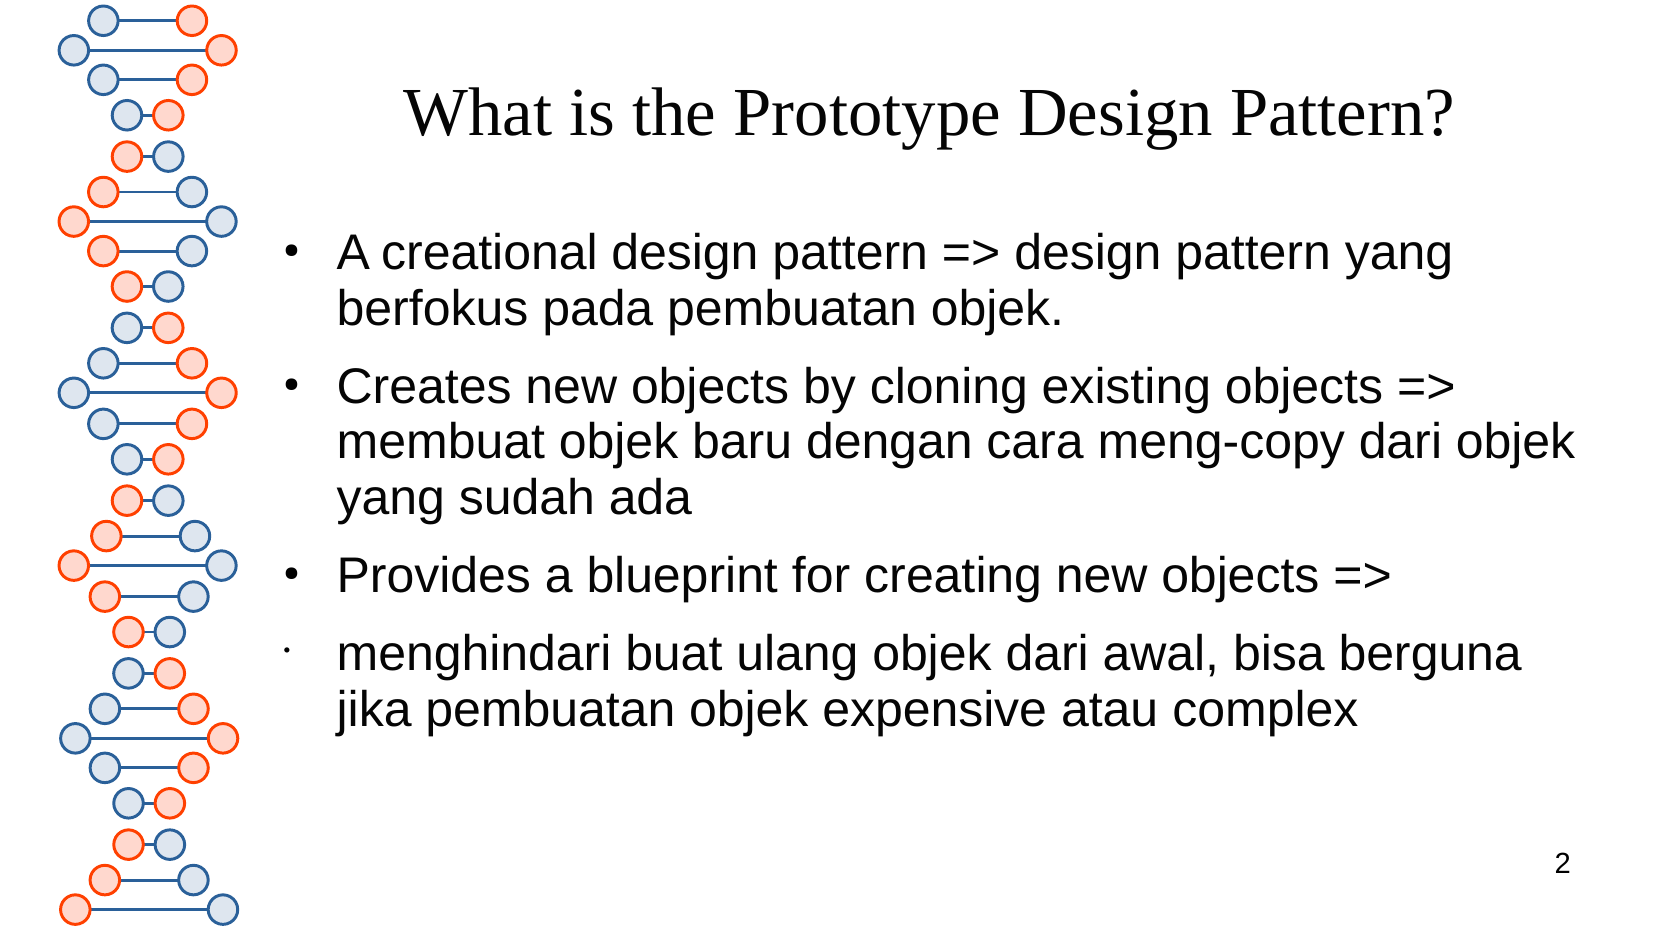

# What is the Prototype Design Pattern?
A creational design pattern => design pattern yang berfokus pada pembuatan objek.
Creates new objects by cloning existing objects => membuat objek baru dengan cara meng-copy dari objek yang sudah ada
Provides a blueprint for creating new objects =>
menghindari buat ulang objek dari awal, bisa berguna jika pembuatan objek expensive atau complex
2